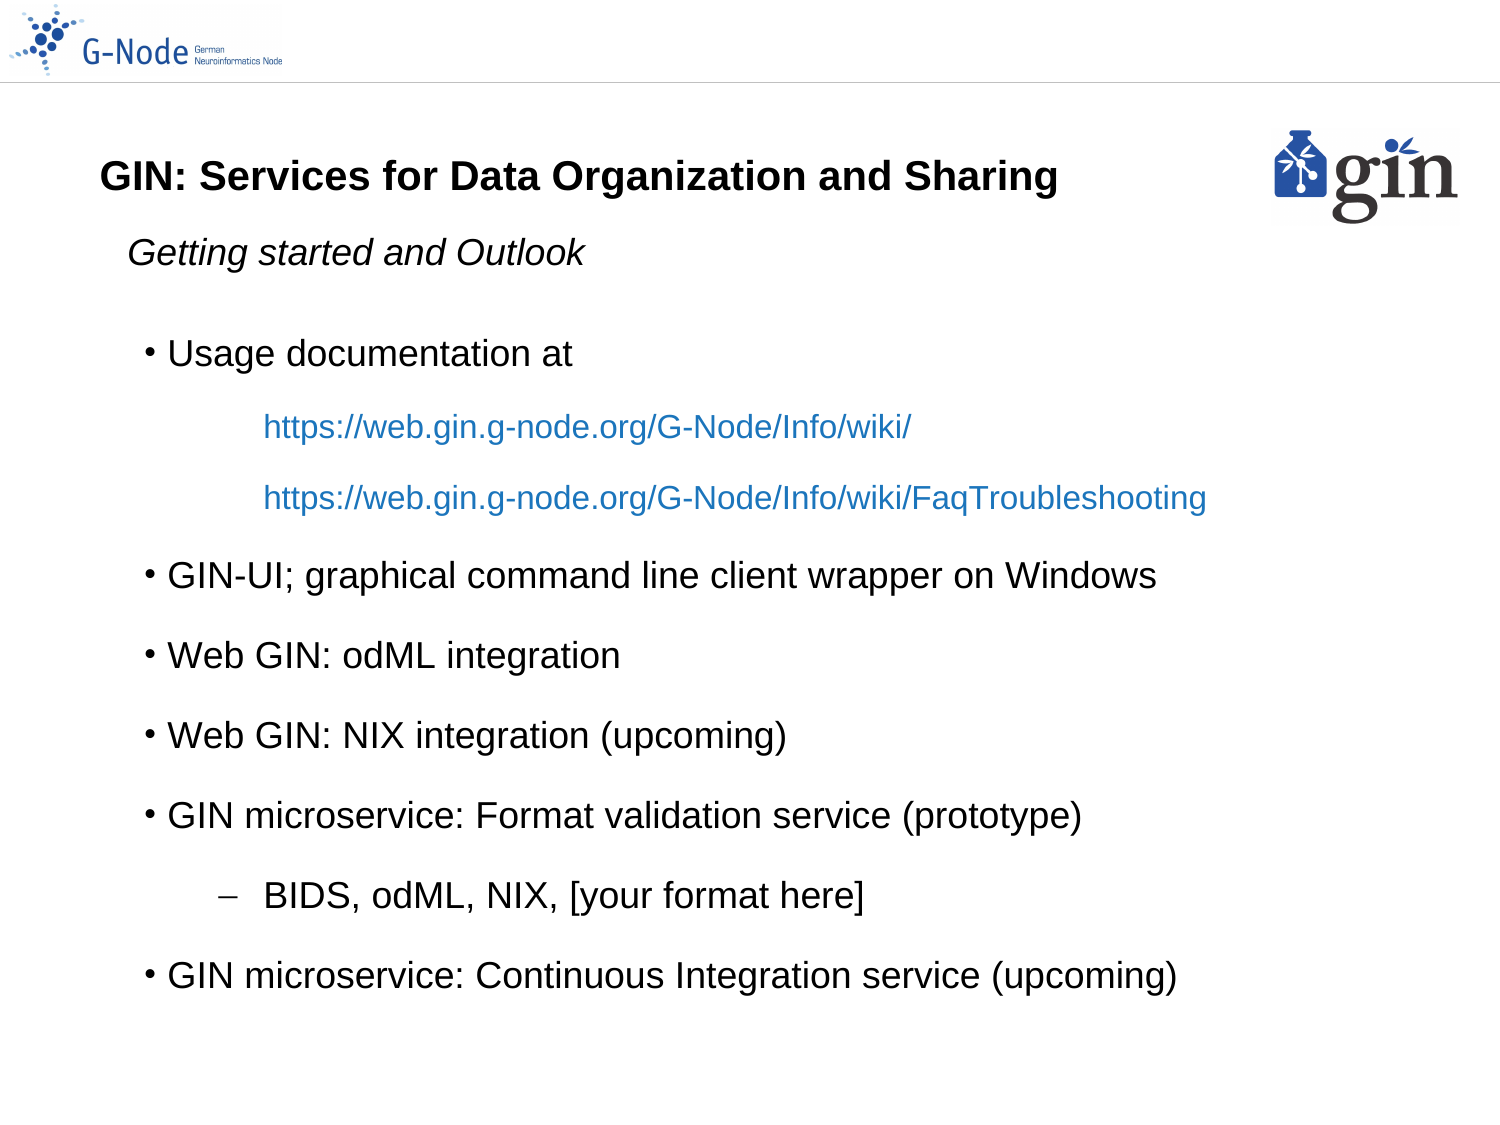

GIN: Services for Data Organization and Sharing
Getting started and Outlook
 Usage documentation at
https://web.gin.g-node.org/G-Node/Info/wiki/
https://web.gin.g-node.org/G-Node/Info/wiki/FaqTroubleshooting
 GIN-UI; graphical command line client wrapper on Windows
 Web GIN: odML integration
 Web GIN: NIX integration (upcoming)
 GIN microservice: Format validation service (prototype)
BIDS, odML, NIX, [your format here]
 GIN microservice: Continuous Integration service (upcoming)